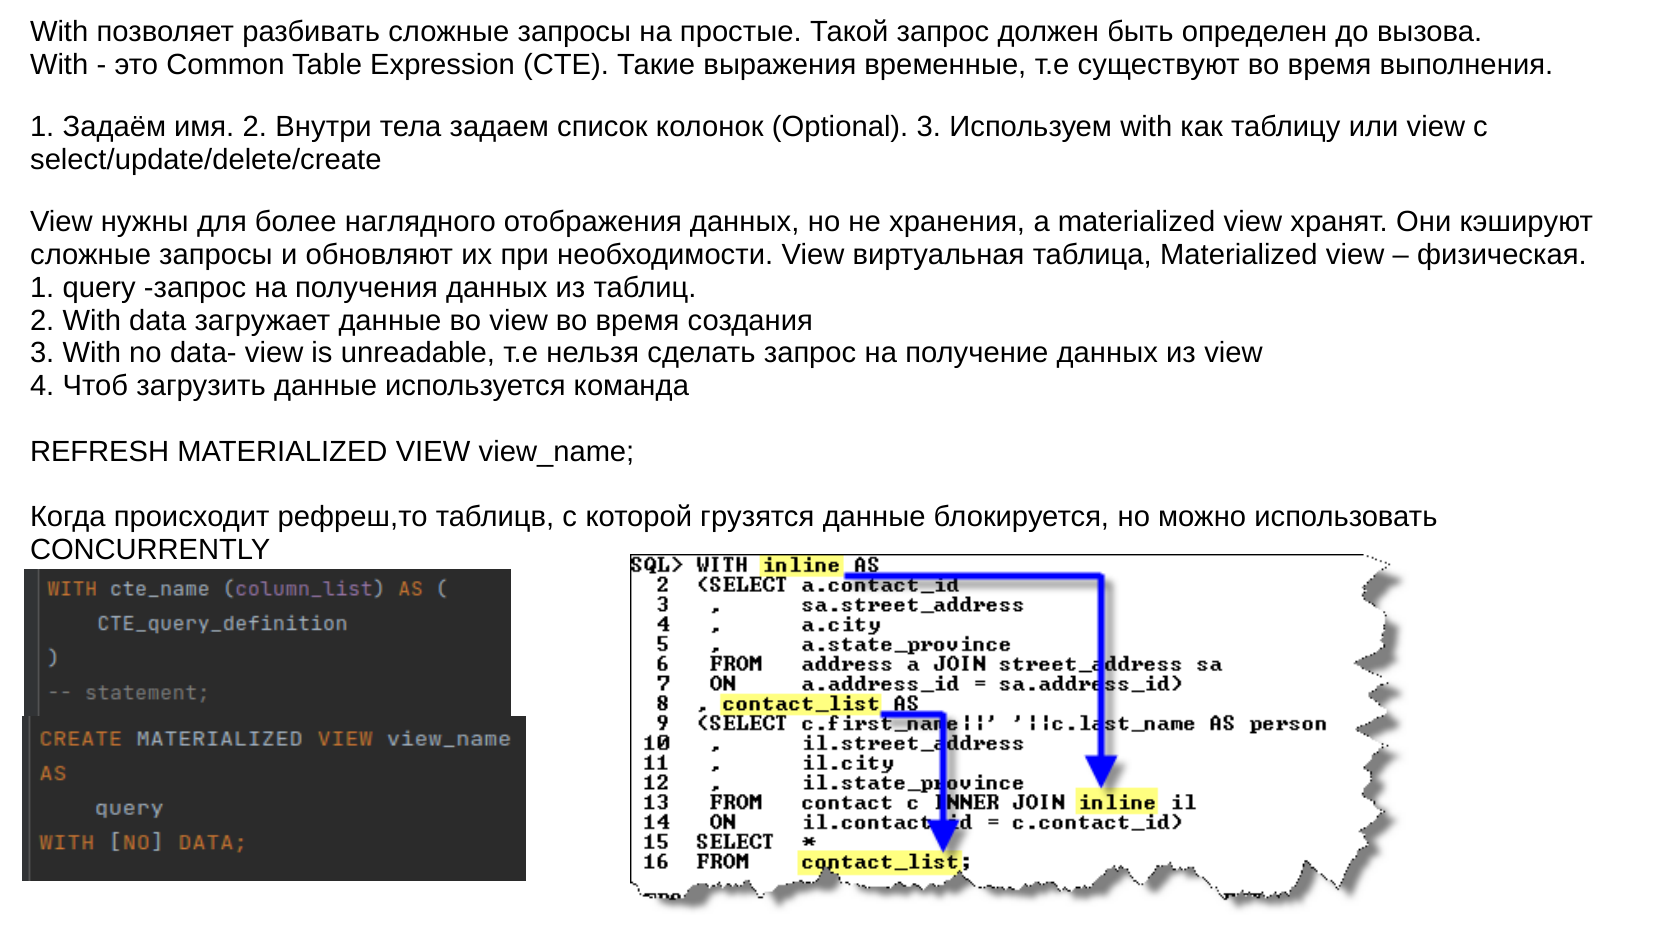

# With позволяет разбивать сложные запросы на простые. Такой запрос должен быть определен до вызова. With - это Common Table Expression (CTE). Такие выражения временные, т.е существуют во время выполнения.
1. Задаём имя. 2. Внутри тела задаем список колонок (Optional). 3. Используем with как таблицу или view с select/update/delete/create
View нужны для более наглядного отображения данных, но не хранения, а materialized view хранят. Они кэшируют сложные запросы и обновляют их при необходимости. View виртуальная таблица, Materialized view – физическая.
1. query -запрос на получения данных из таблиц.
2. With data загружает данные во view во время создания
3. With no data- view is unreadable, т.е нельзя сделать запрос на получение данных из view
4. Чтоб загрузить данные используется команда
REFRESH MATERIALIZED VIEW view_name;
Когда происходит рефреш,то таблицв, с которой грузятся данные блокируется, но можно использовать CONCURRENTLY